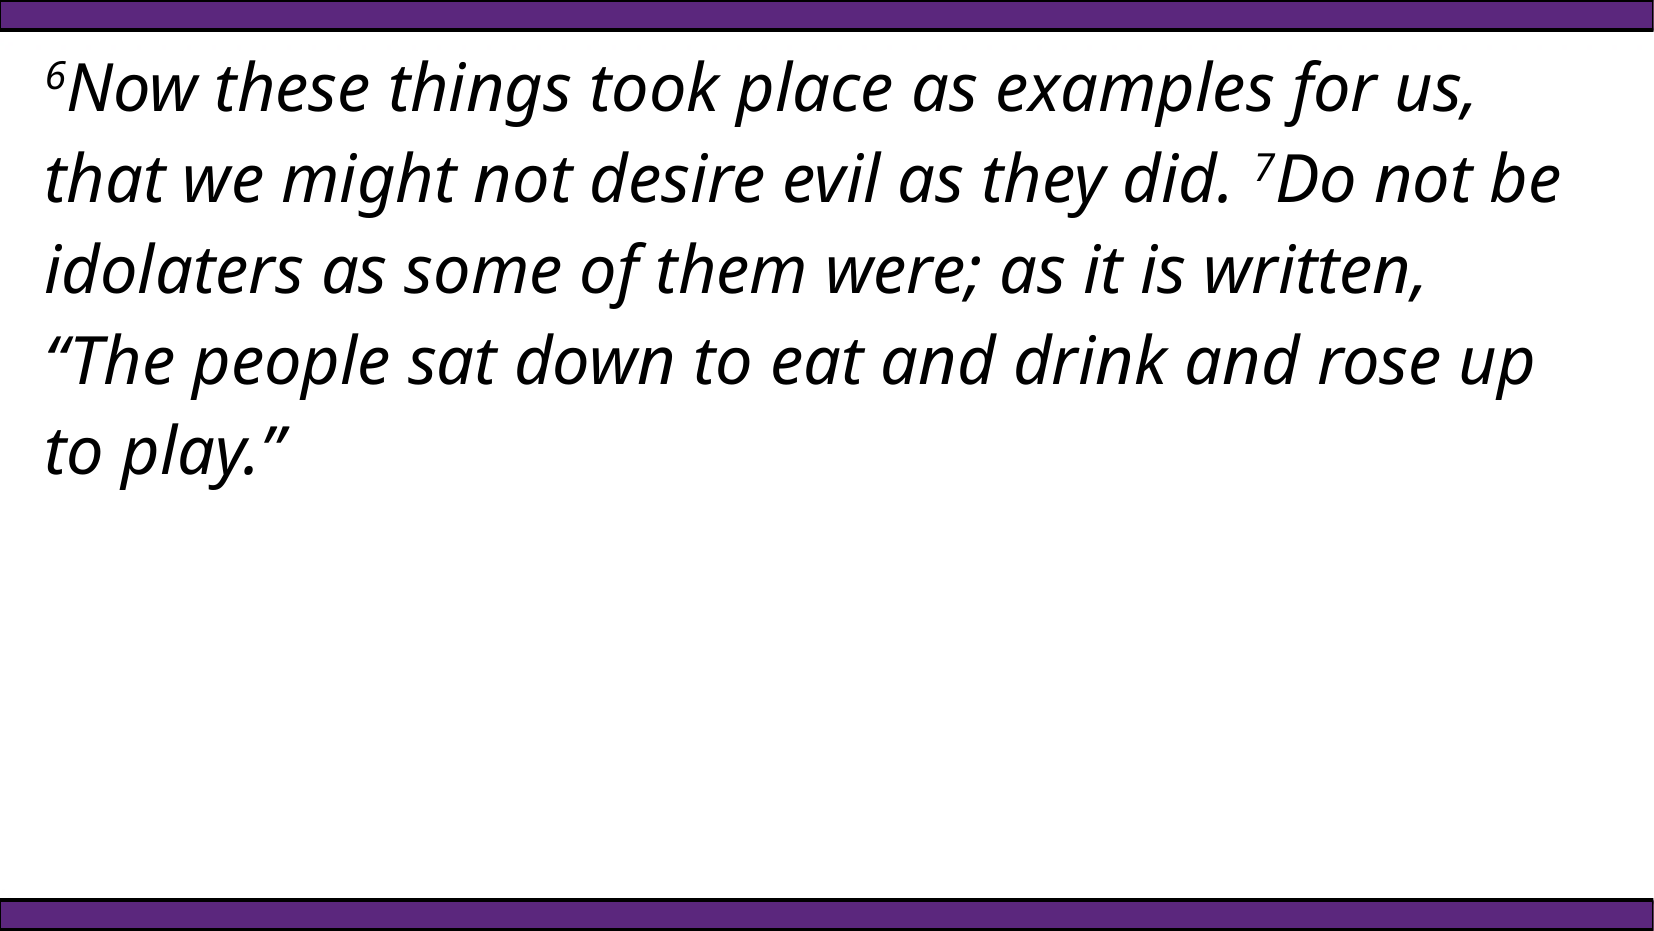

6Now these things took place as examples for us, that we might not desire evil as they did. 7Do not be idolaters as some of them were; as it is written, “The people sat down to eat and drink and rose up to play.”